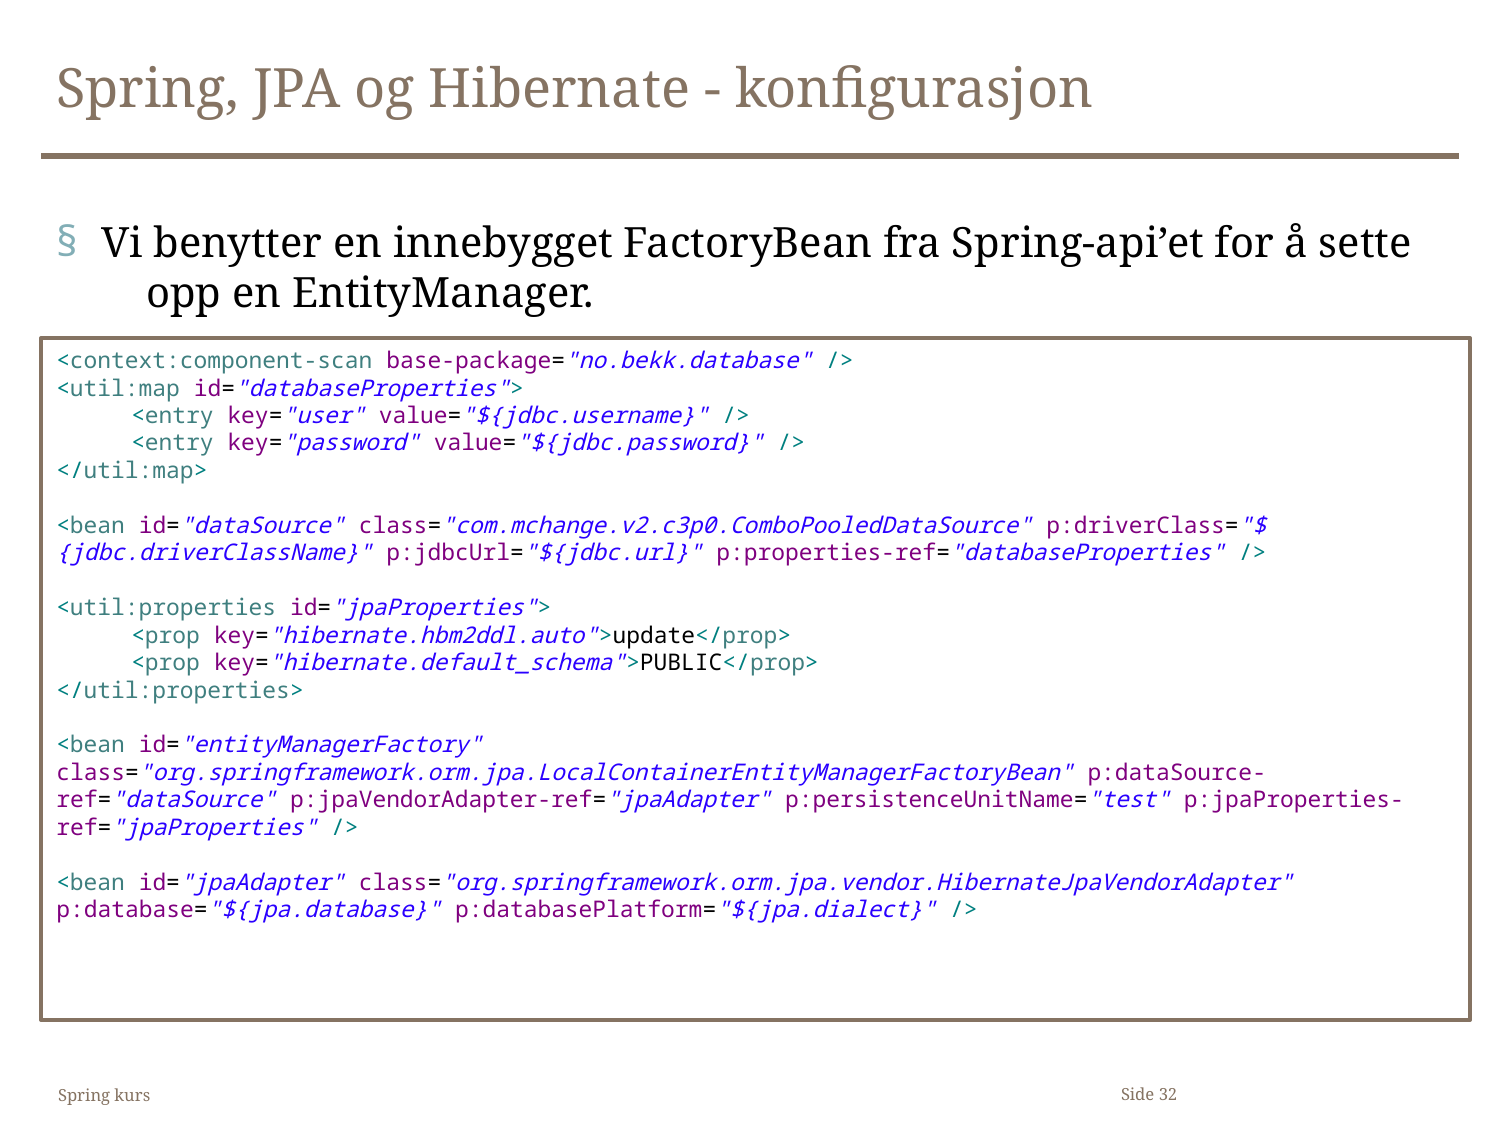

# Spring, JPA og Hibernate - konfigurasjon
Vi benytter en innebygget FactoryBean fra Spring-api’et for å sette opp en EntityManager.
<context:component-scan base-package="no.bekk.database" />
<util:map id="databaseProperties">
	<entry key="user" value="${jdbc.username}" />
	<entry key="password" value="${jdbc.password}" />
</util:map>
<bean id="dataSource" class="com.mchange.v2.c3p0.ComboPooledDataSource" p:driverClass="${jdbc.driverClassName}" p:jdbcUrl="${jdbc.url}" p:properties-ref="databaseProperties" />
<util:properties id="jpaProperties">
	<prop key="hibernate.hbm2ddl.auto">update</prop>
	<prop key="hibernate.default_schema">PUBLIC</prop>
</util:properties>
<bean id="entityManagerFactory" class="org.springframework.orm.jpa.LocalContainerEntityManagerFactoryBean" p:dataSource-ref="dataSource" p:jpaVendorAdapter-ref="jpaAdapter" p:persistenceUnitName="test" p:jpaProperties-ref="jpaProperties" />
<bean id="jpaAdapter" class="org.springframework.orm.jpa.vendor.HibernateJpaVendorAdapter" p:database="${jpa.database}" p:databasePlatform="${jpa.dialect}" />
Spring kurs
Side